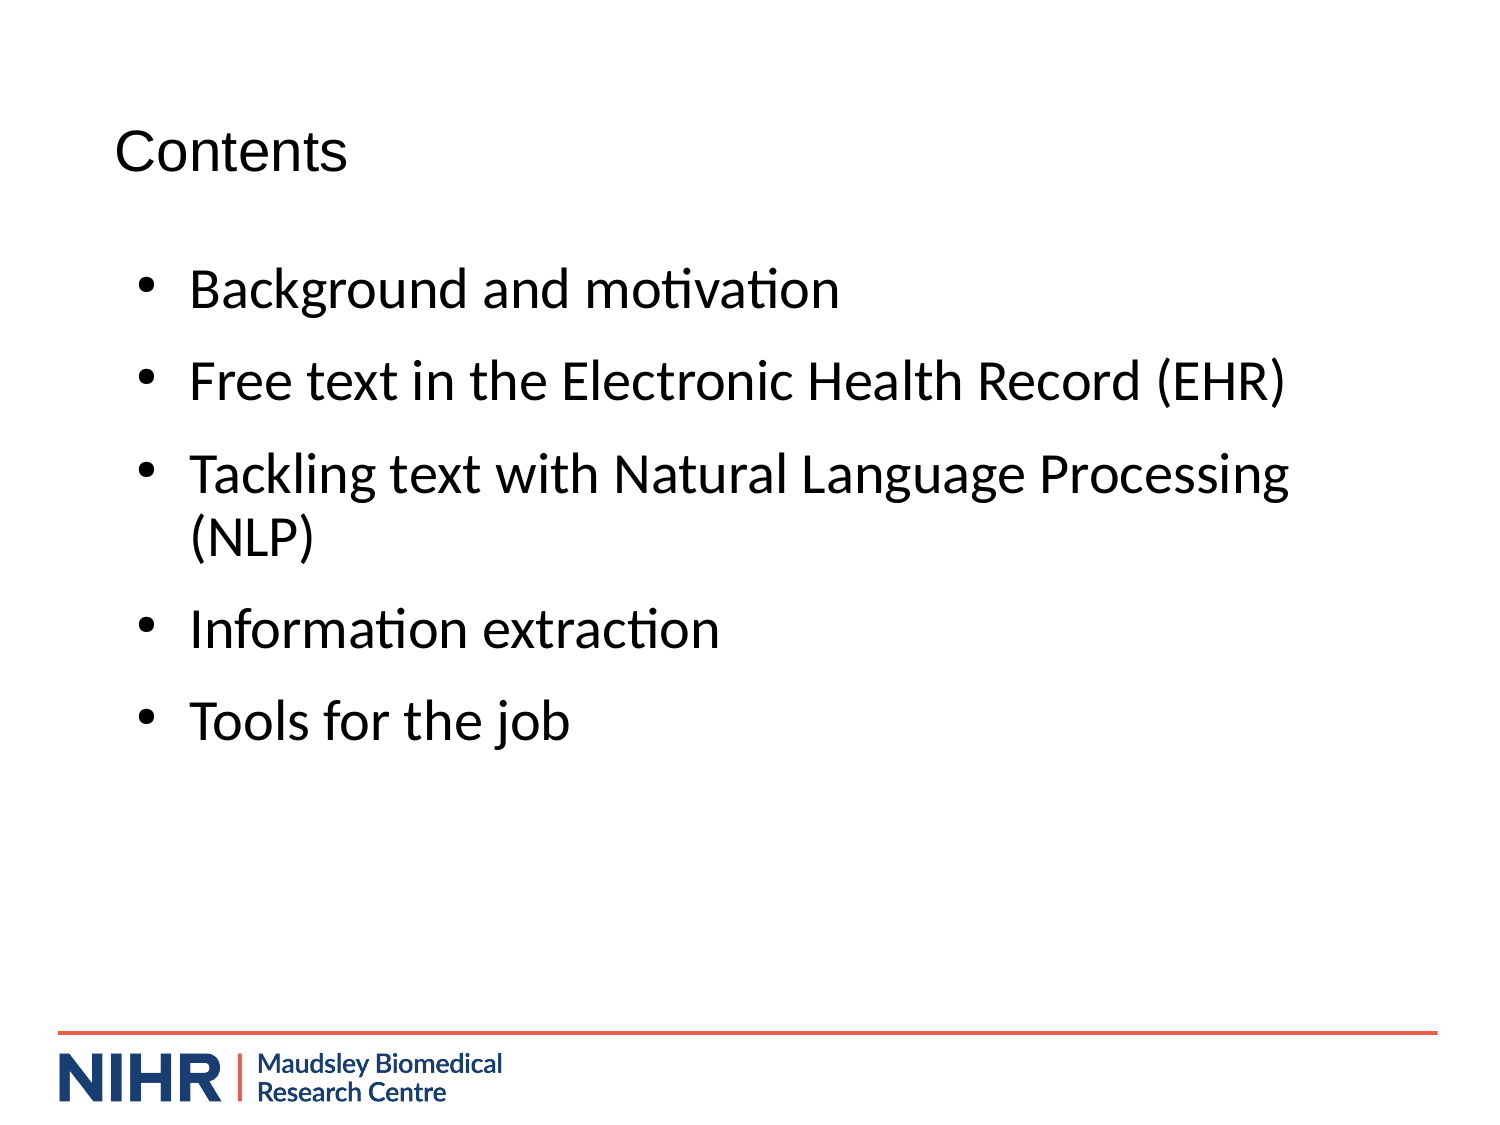

Contents
# Background and motivation
Free text in the Electronic Health Record (EHR)
Tackling text with Natural Language Processing (NLP)
Information extraction
Tools for the job